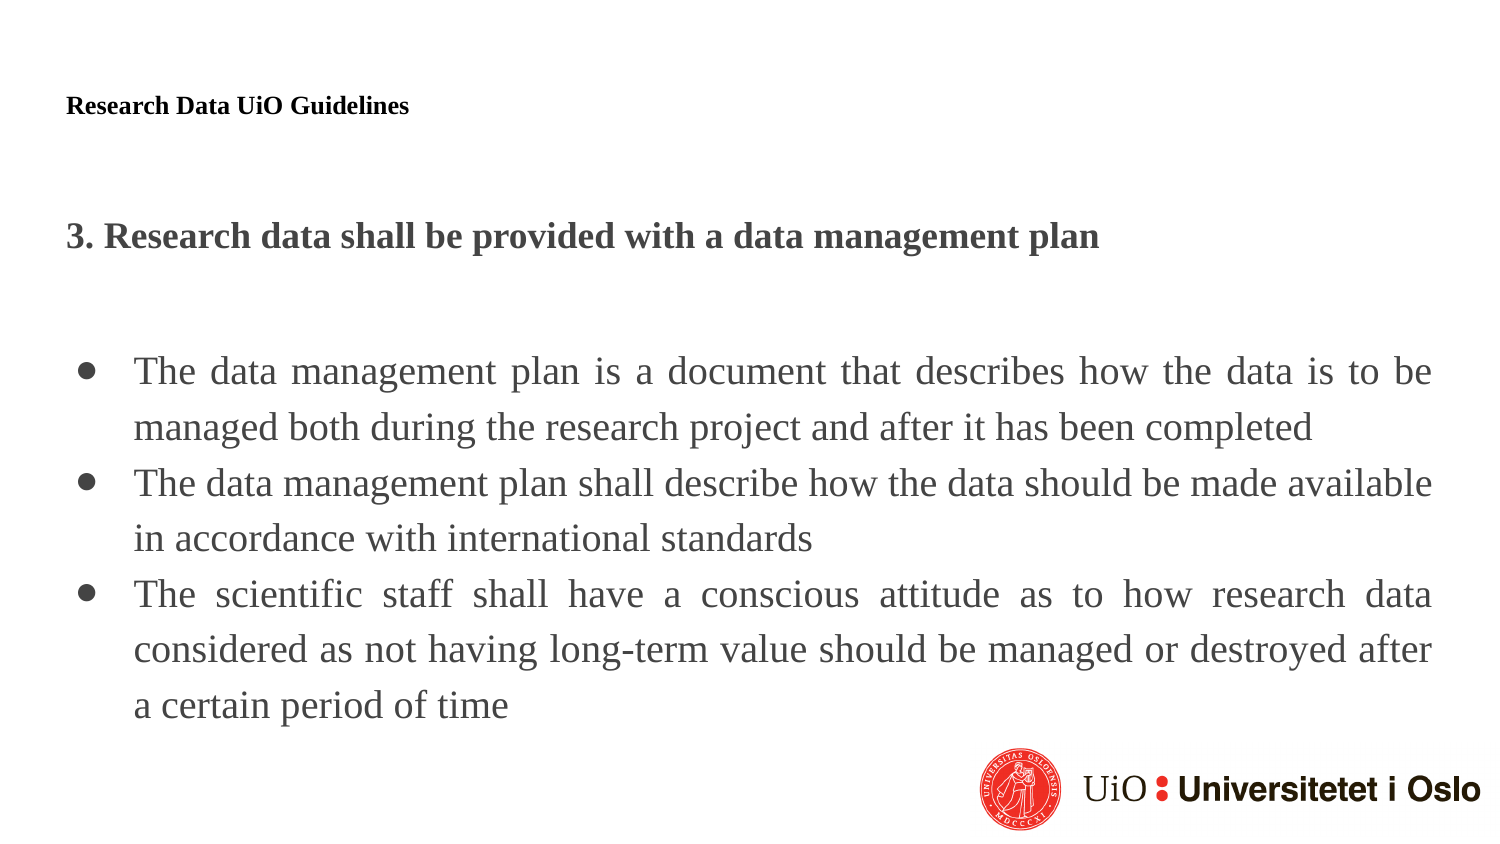

Research Data UiO Guidelines
# 3. Research data shall be provided with a data management plan
The data management plan is a document that describes how the data is to be managed both during the research project and after it has been completed
The data management plan shall describe how the data should be made available in accordance with international standards
The scientific staff shall have a conscious attitude as to how research data considered as not having long-term value should be managed or destroyed after a certain period of time